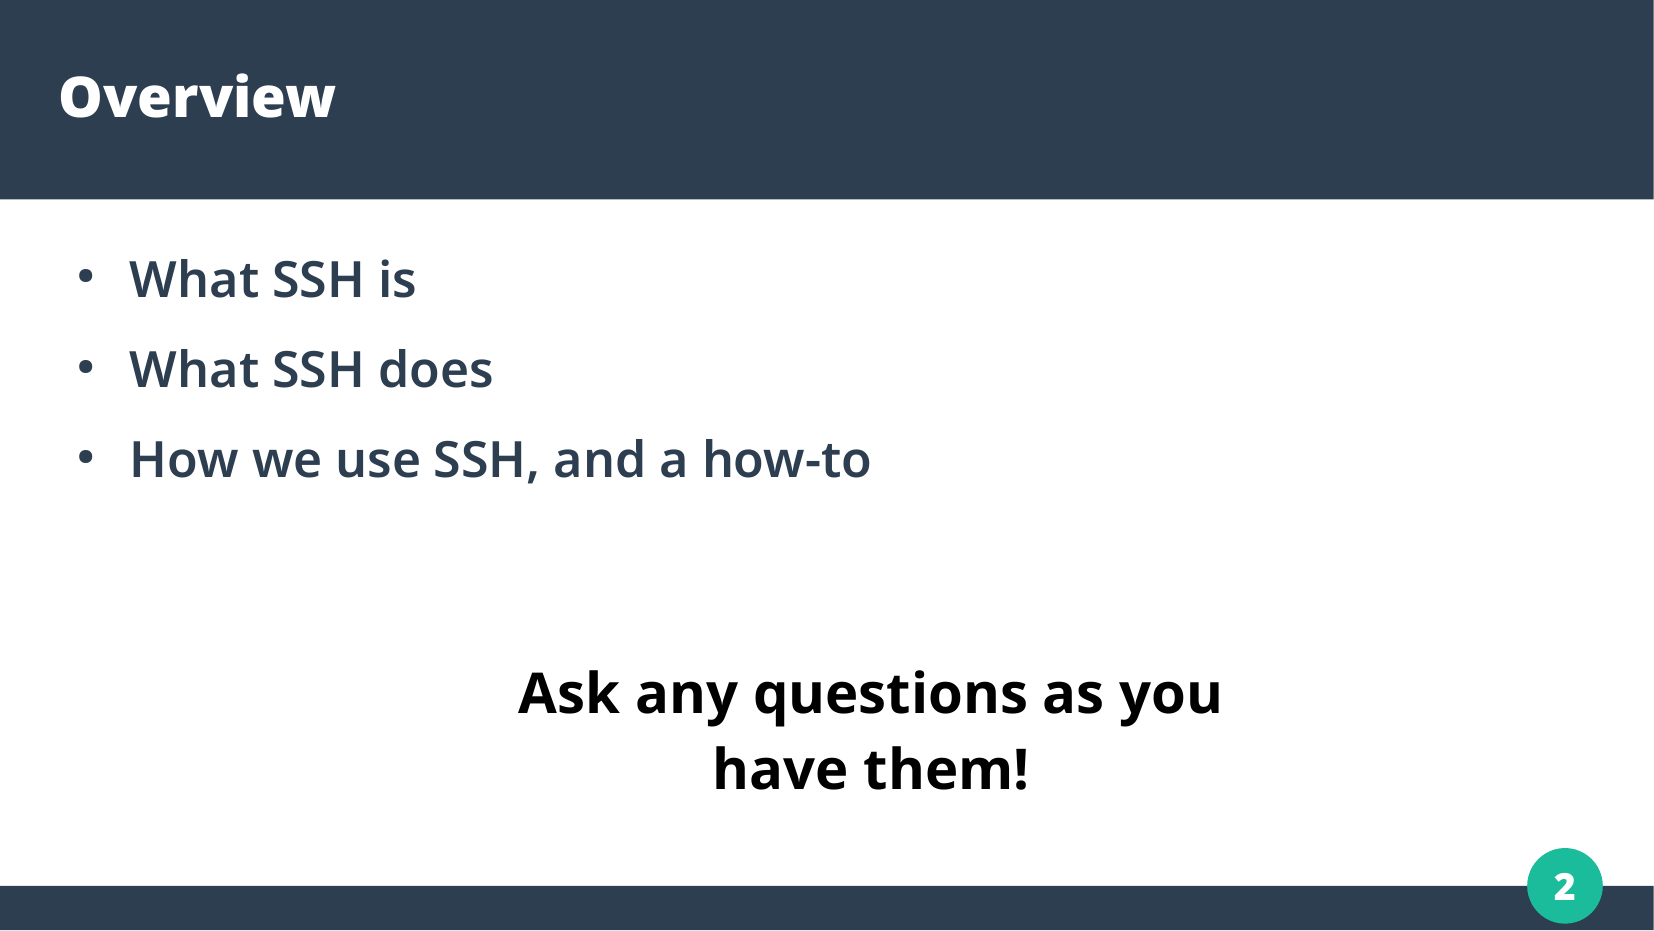

# Overview
What SSH is
What SSH does
How we use SSH, and a how-to
Ask any questions as you have them!